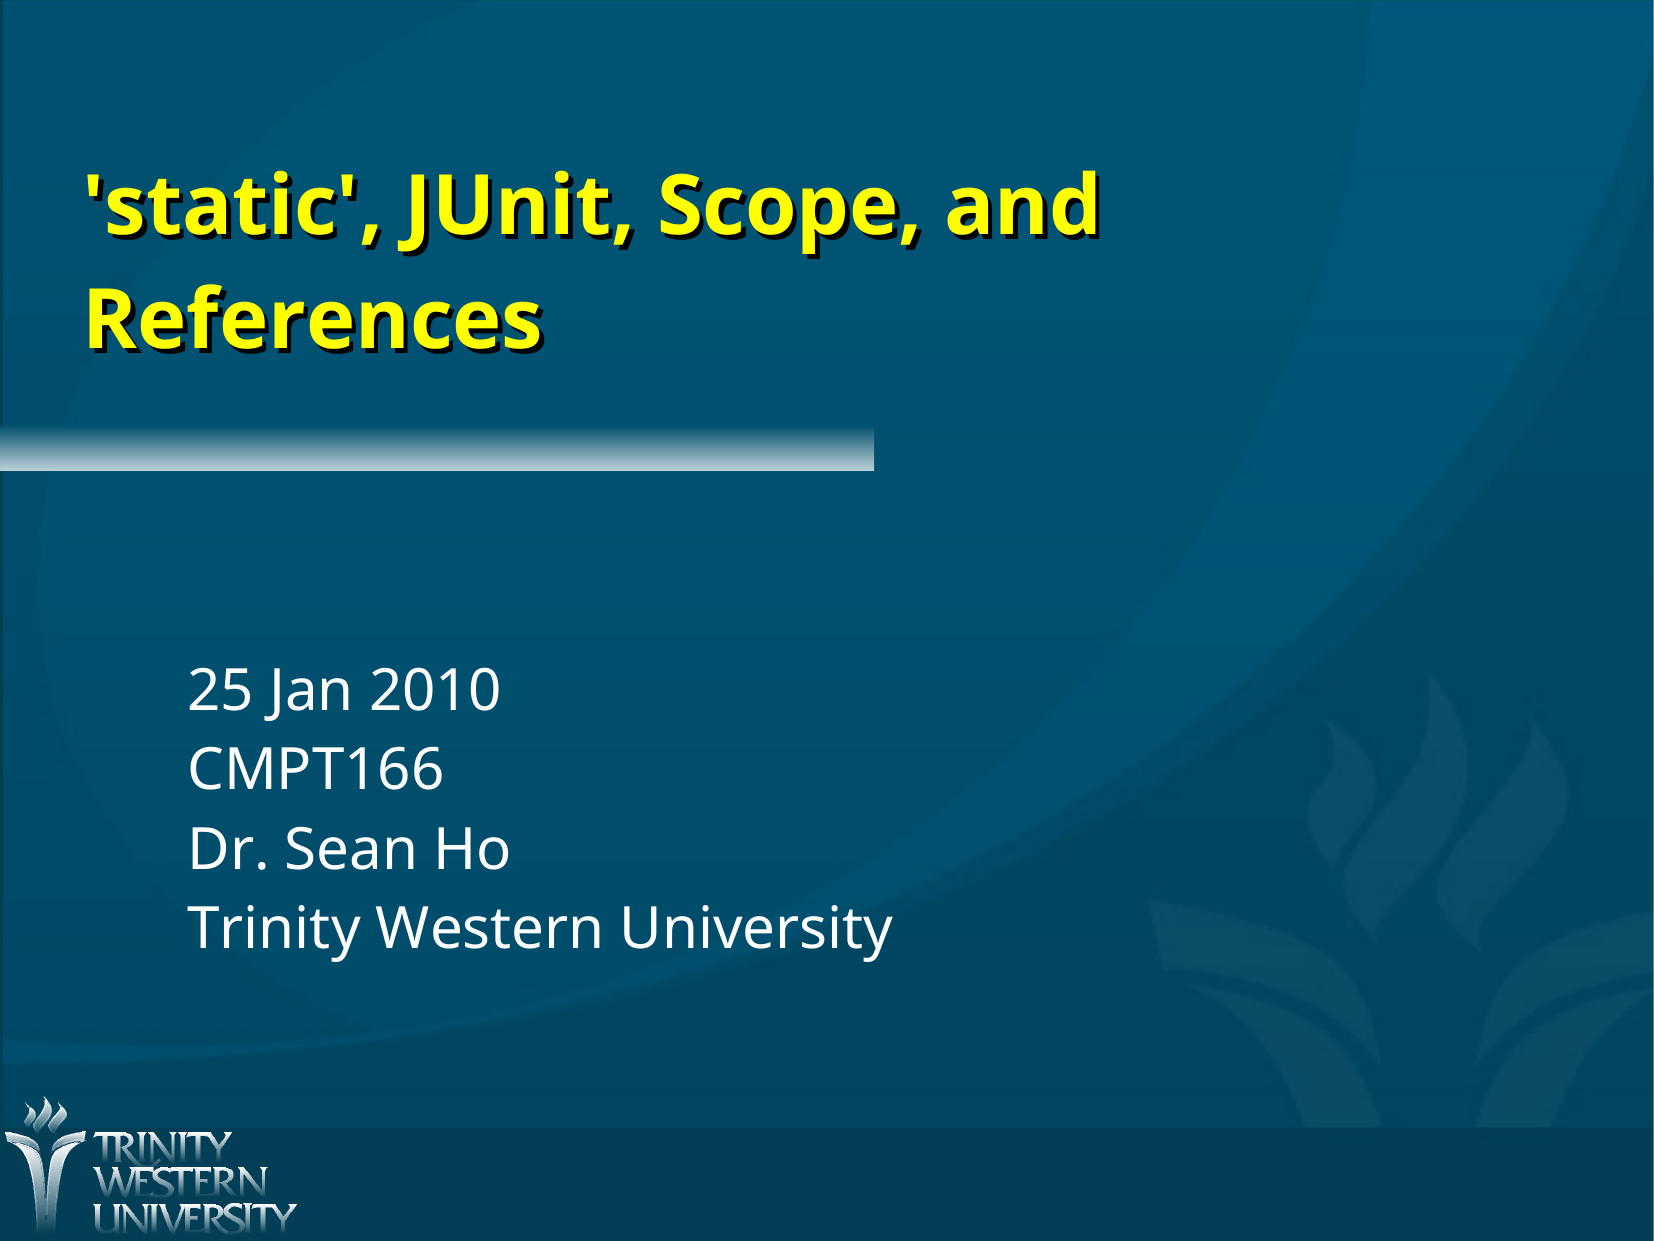

# 'static', JUnit, Scope, and References
25 Jan 2010
CMPT166
Dr. Sean Ho
Trinity Western University